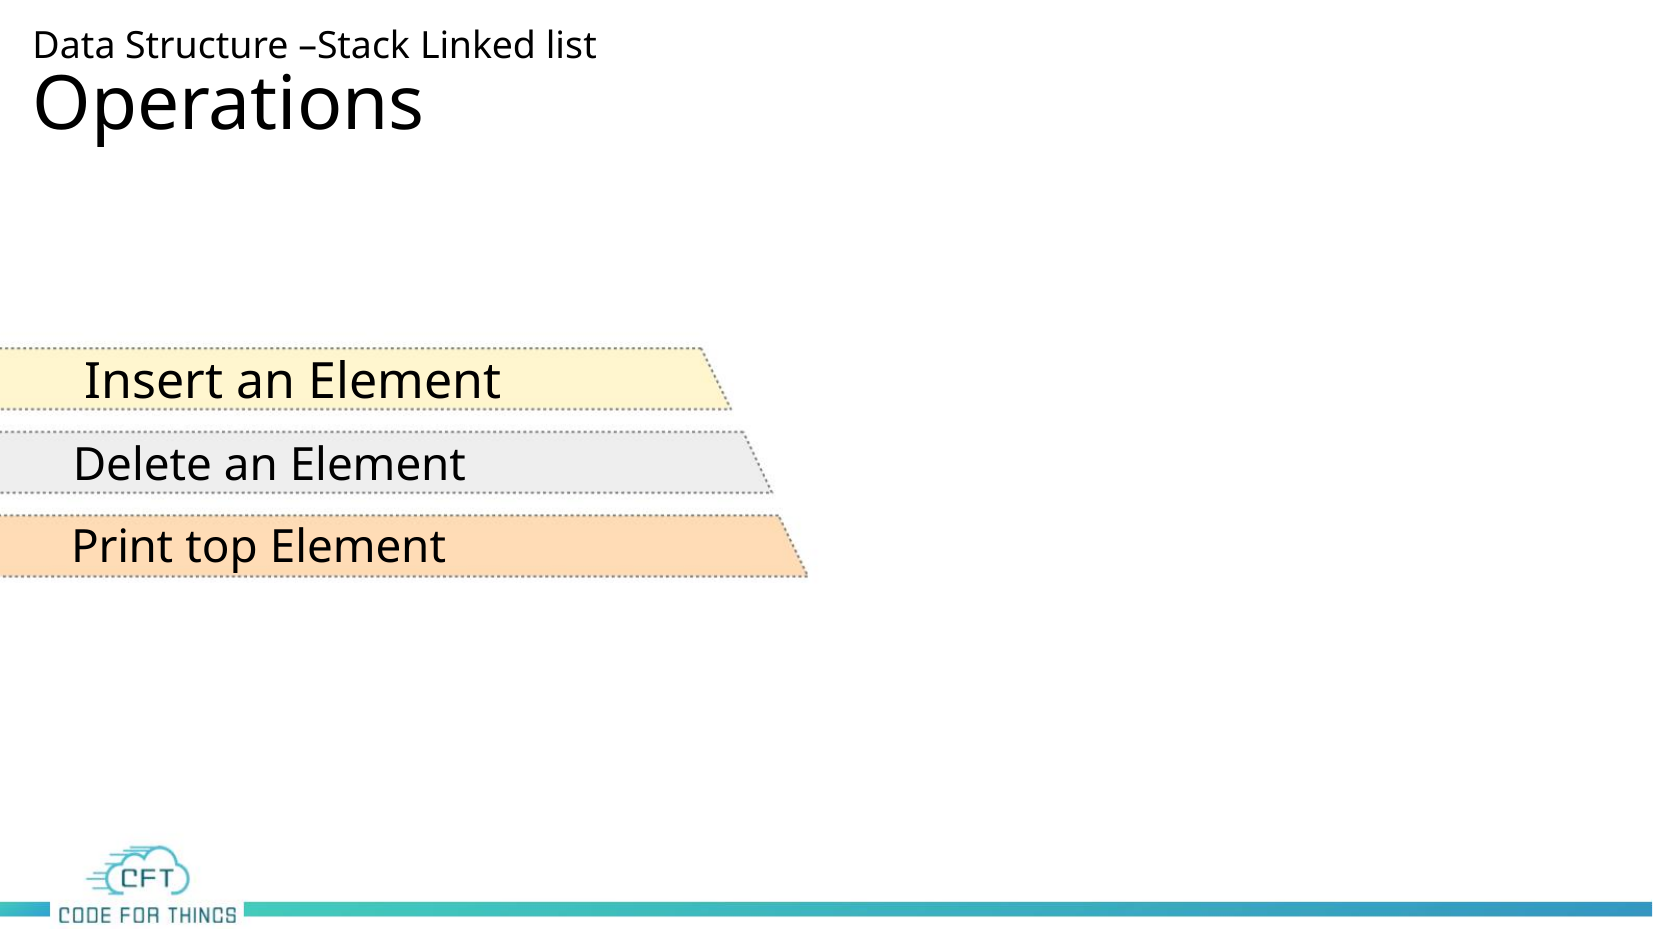

Data Structure –Stack Linked list
Operations
Insert an Element
Delete an Element
Print top Element